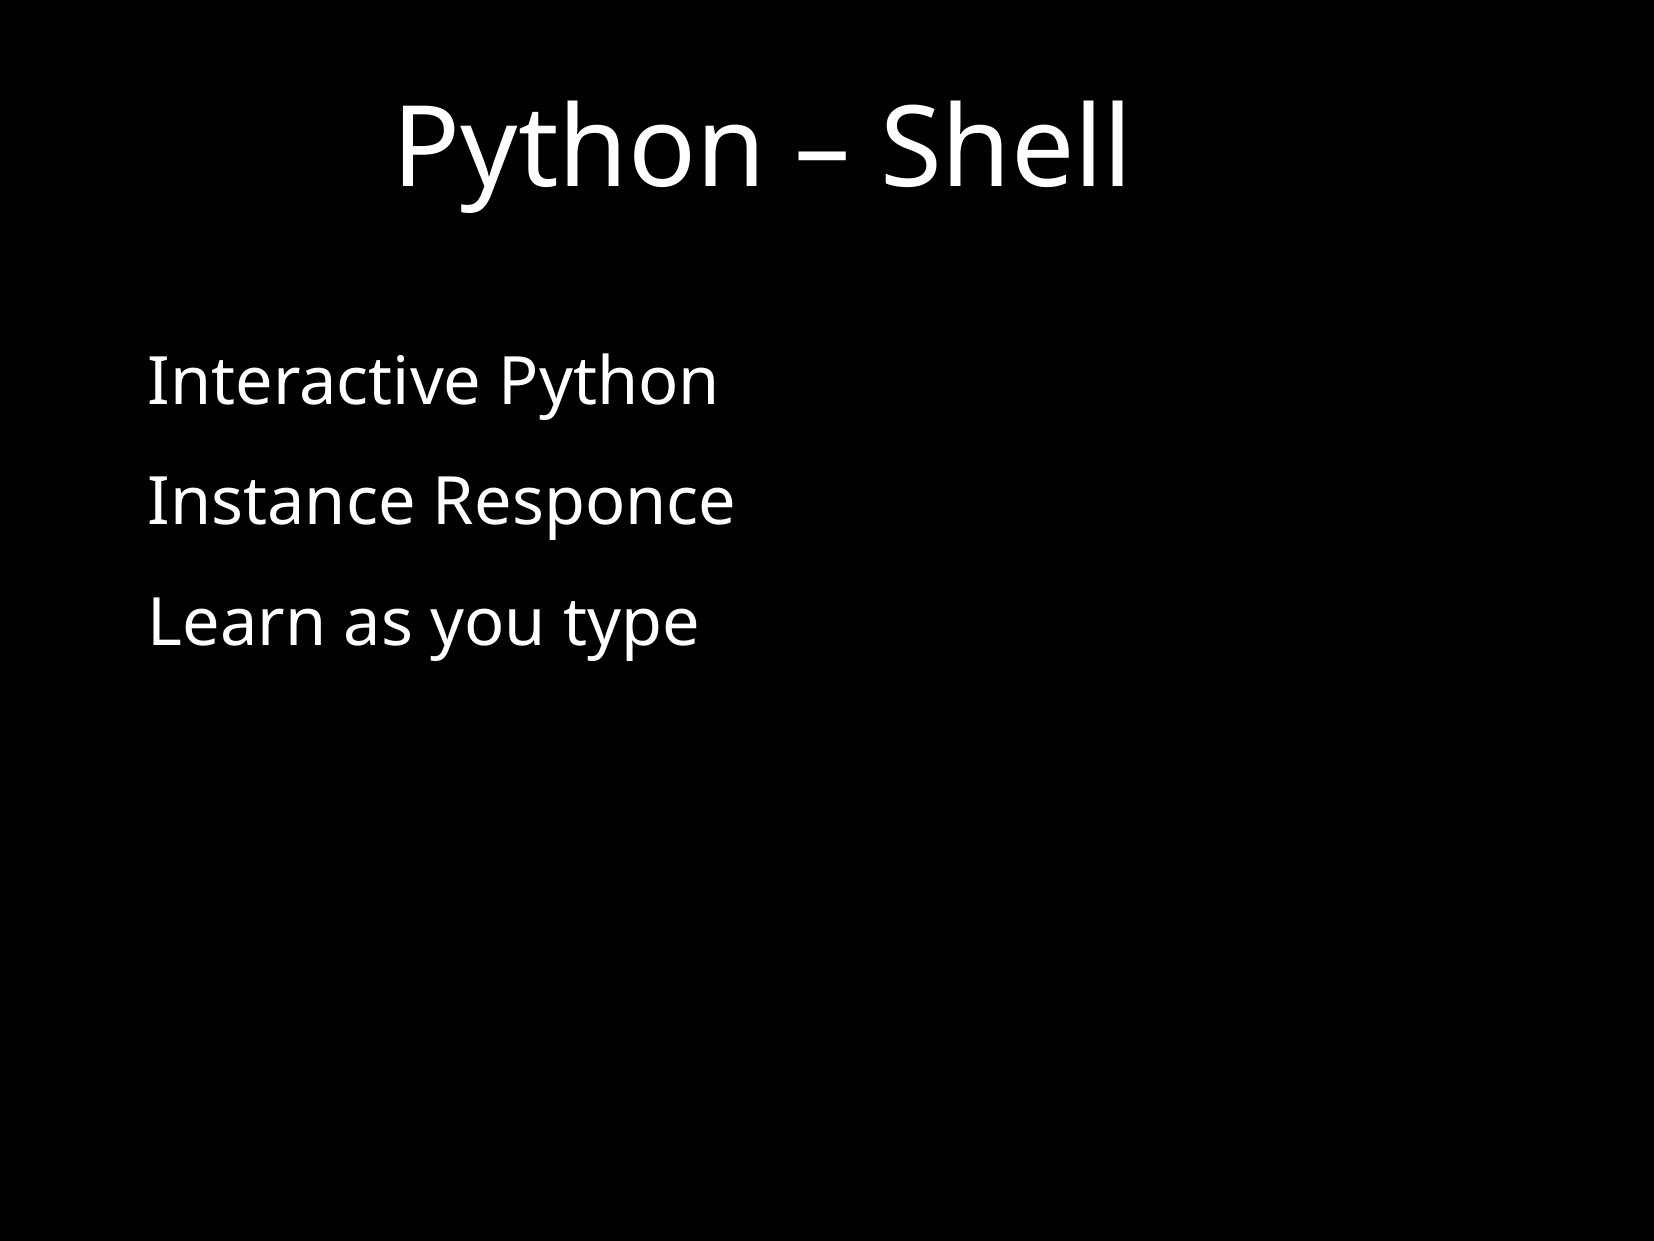

Python – Shell
# Interactive Python
Instance Responce
Learn as you type